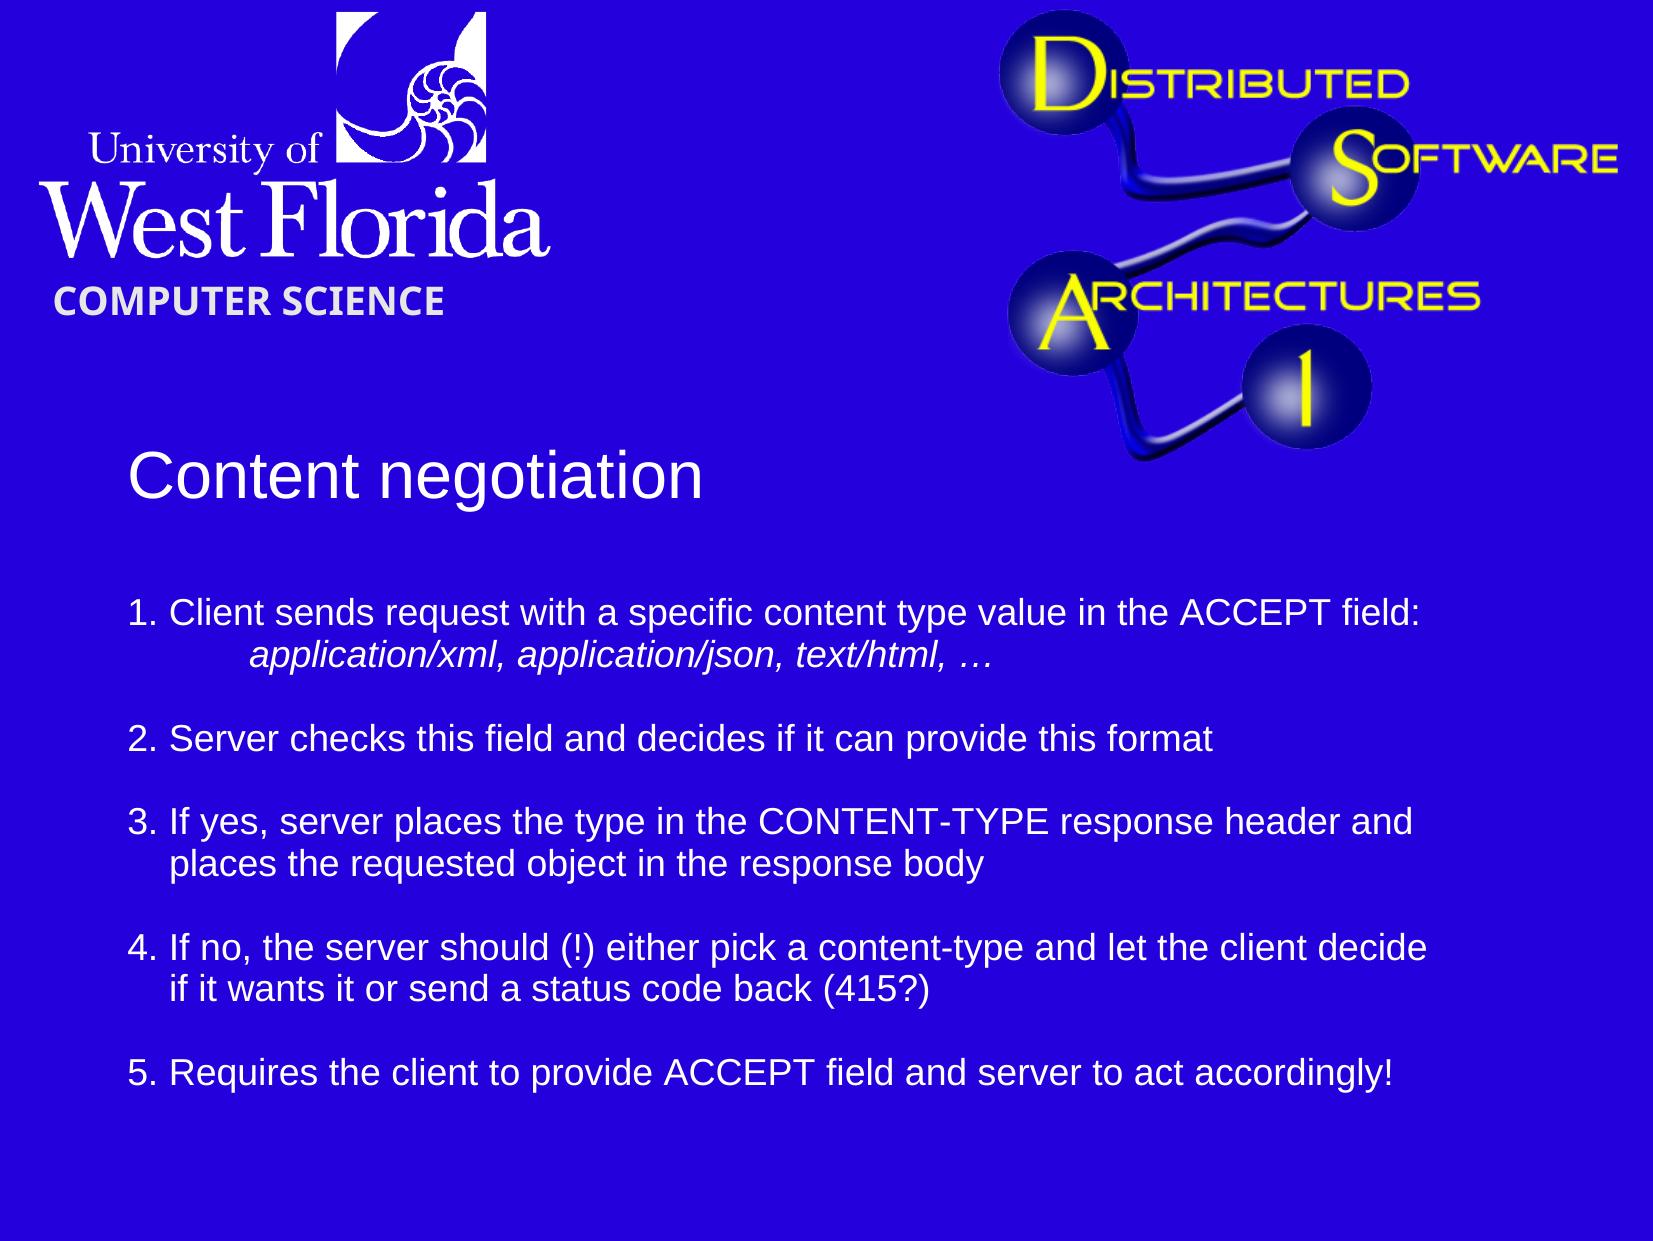

COMPUTER SCIENCE
Content negotiation
1. Client sends request with a specific content type value in the ACCEPT field:
application/xml, application/json, text/html, …
2. Server checks this field and decides if it can provide this format
3. If yes, server places the type in the CONTENT-TYPE response header and
 places the requested object in the response body
4. If no, the server should (!) either pick a content-type and let the client decide
 if it wants it or send a status code back (415?)
5. Requires the client to provide ACCEPT field and server to act accordingly!